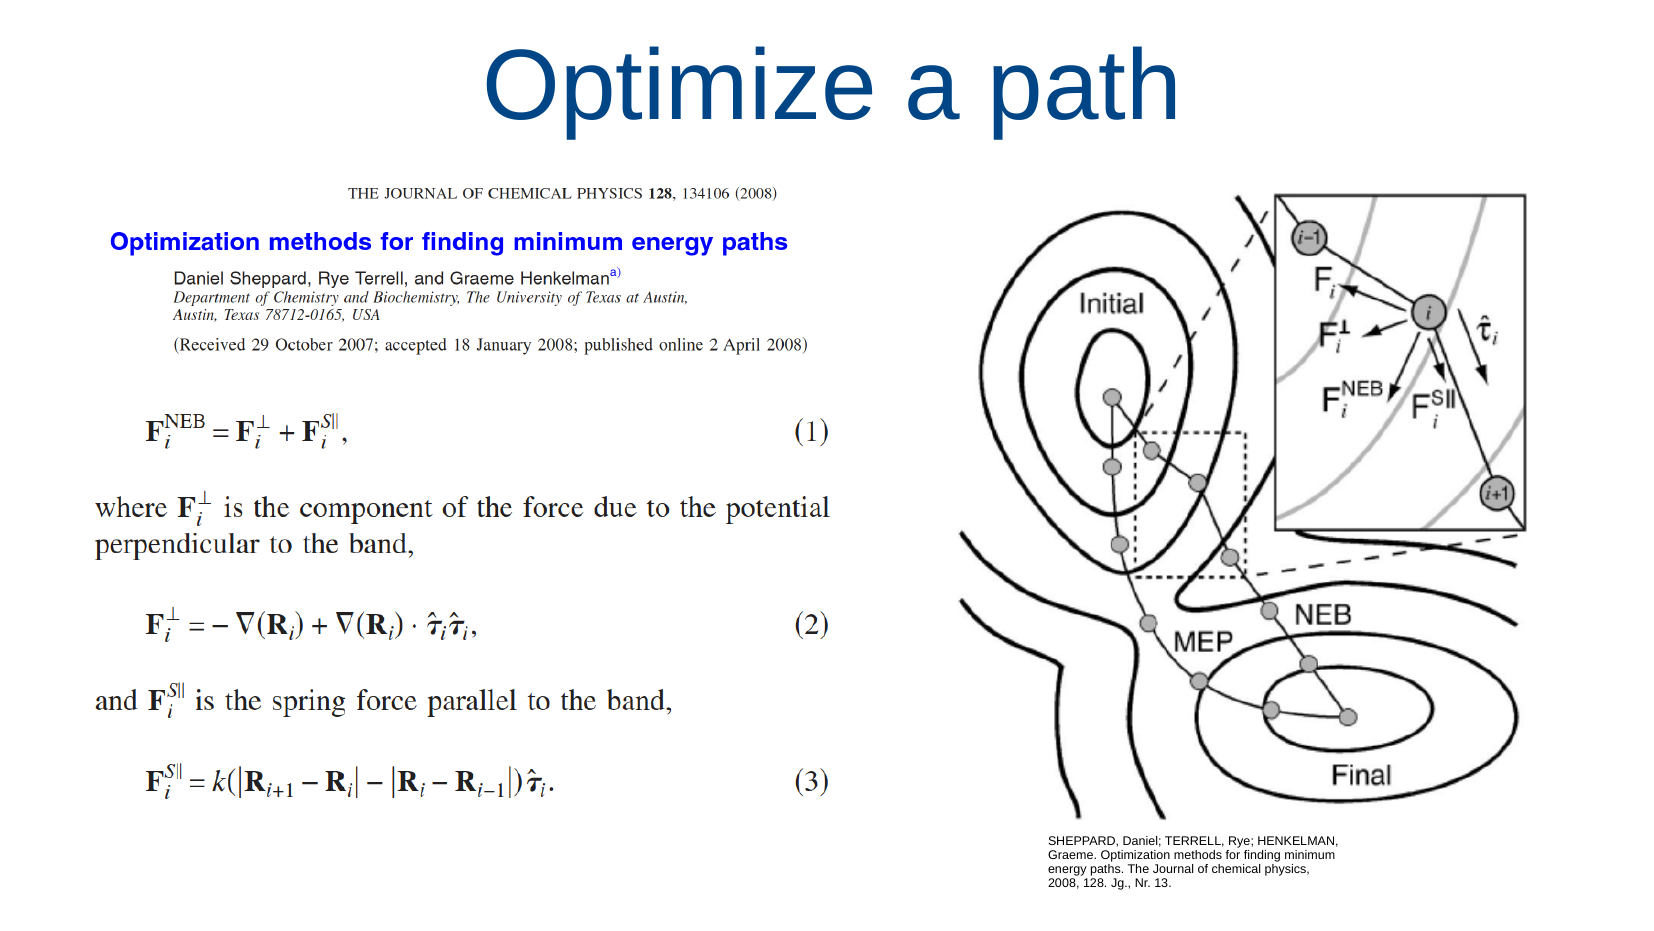

# Optimize a path
SHEPPARD, Daniel; TERRELL, Rye; HENKELMAN, Graeme. Optimization methods for finding minimum energy paths. The Journal of chemical physics, 2008, 128. Jg., Nr. 13.